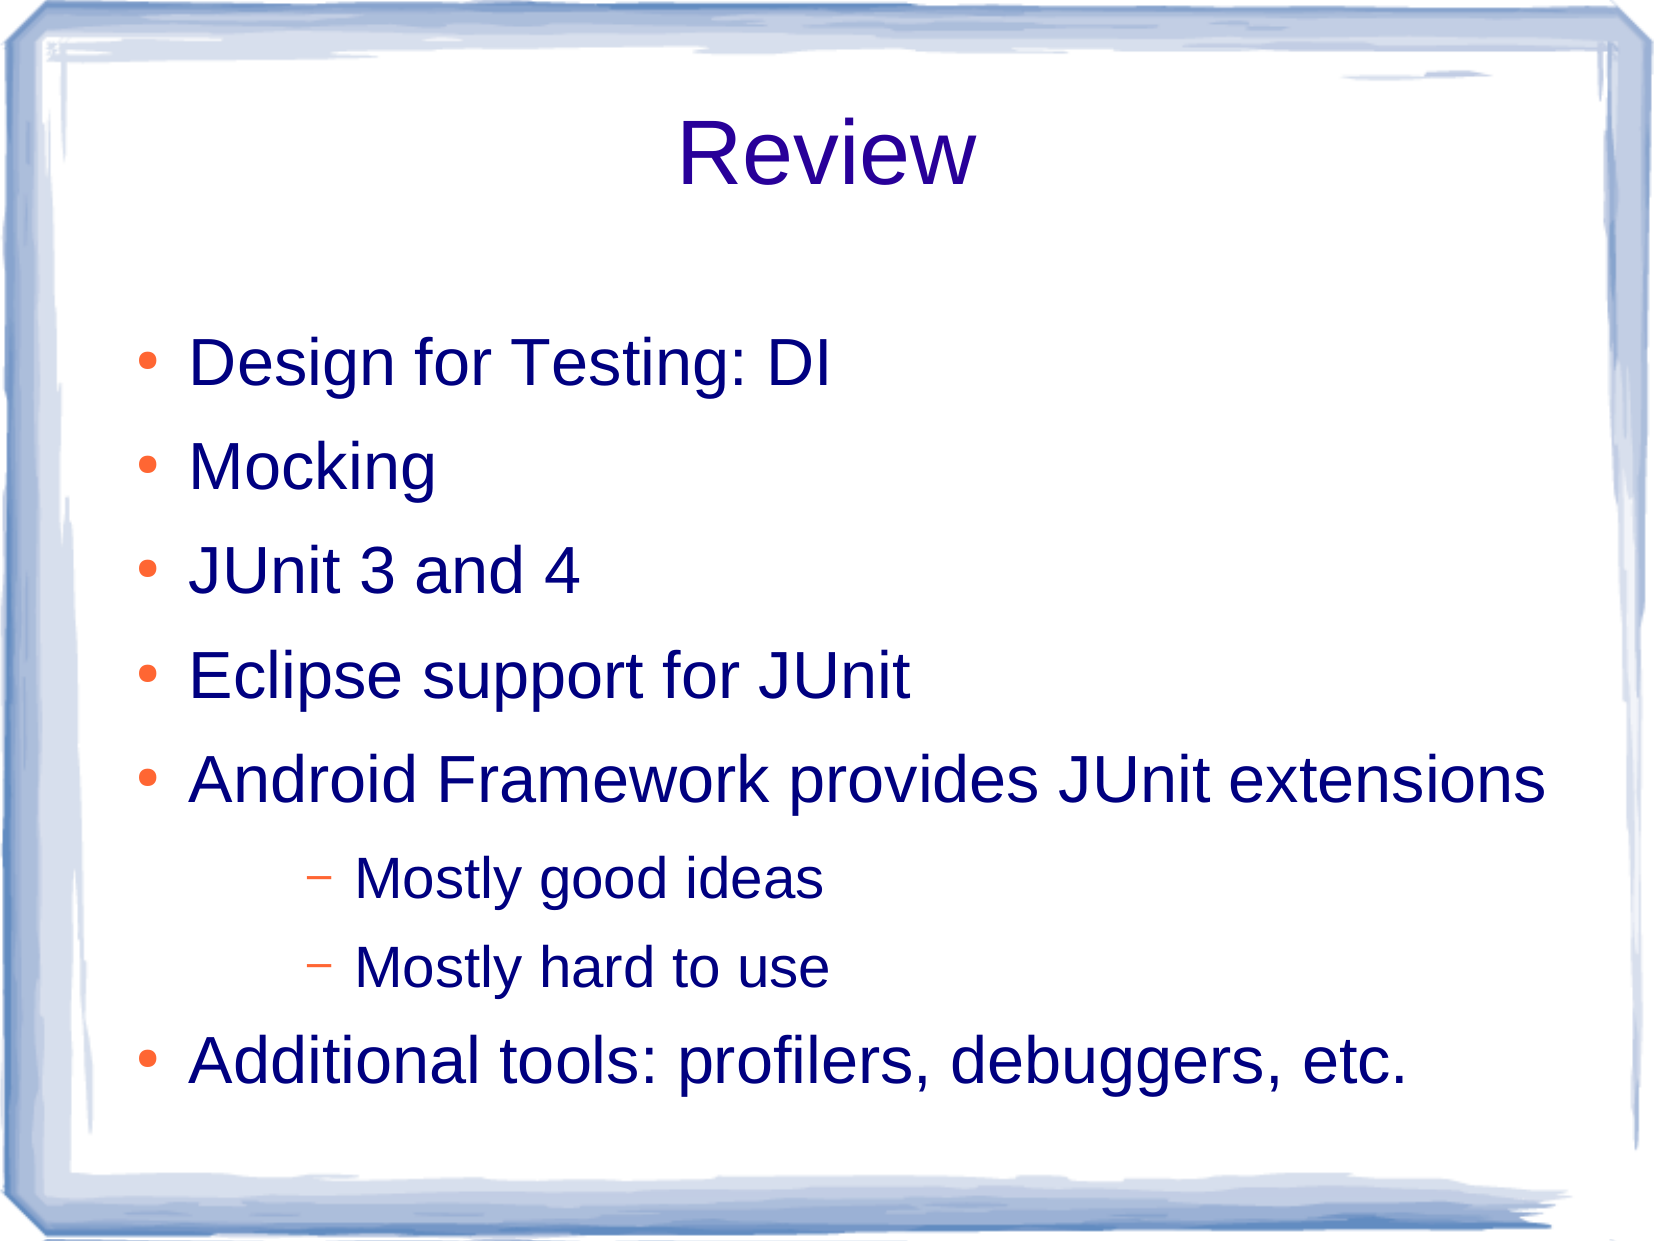

# Review
Design for Testing: DI
Mocking
JUnit 3 and 4
Eclipse support for JUnit
Android Framework provides JUnit extensions
Mostly good ideas
Mostly hard to use
Additional tools: profilers, debuggers, etc.